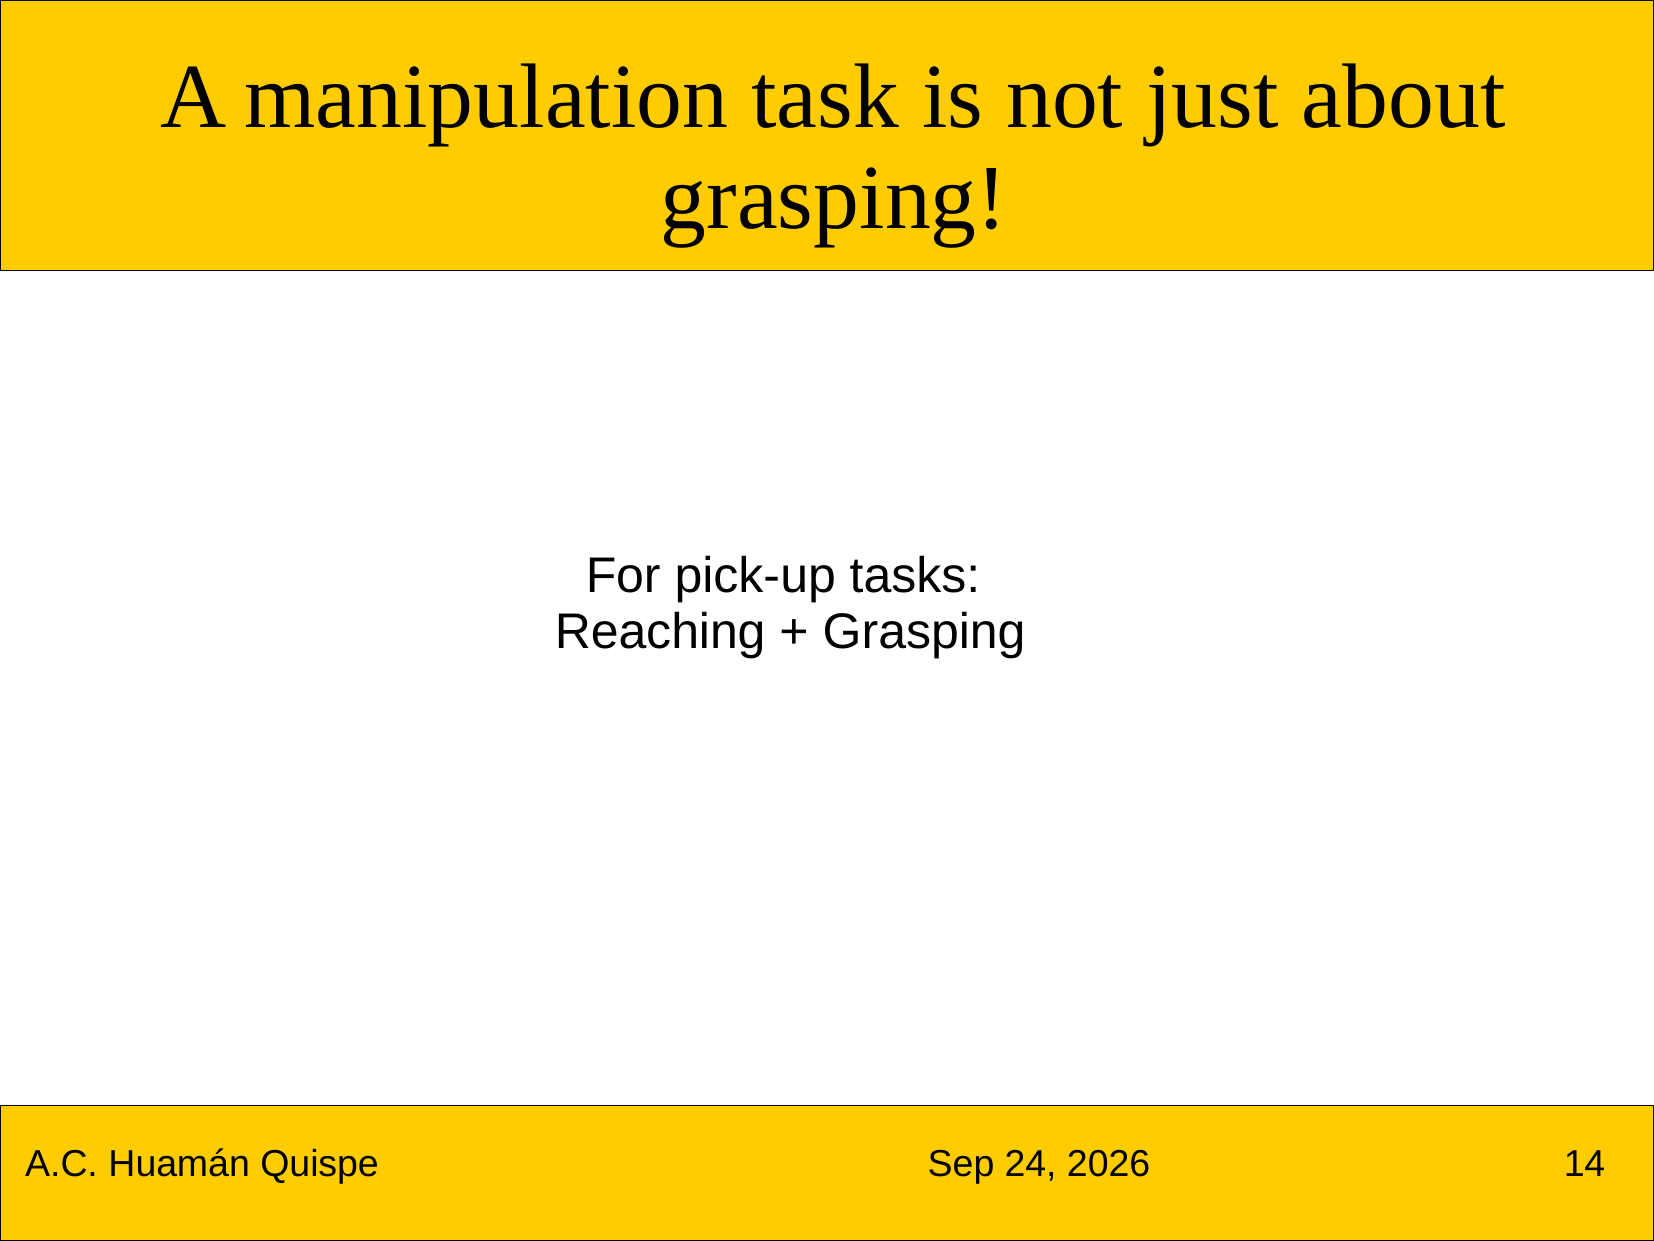

# A manipulation task is not just about grasping!
For pick-up tasks:
Reaching + Grasping